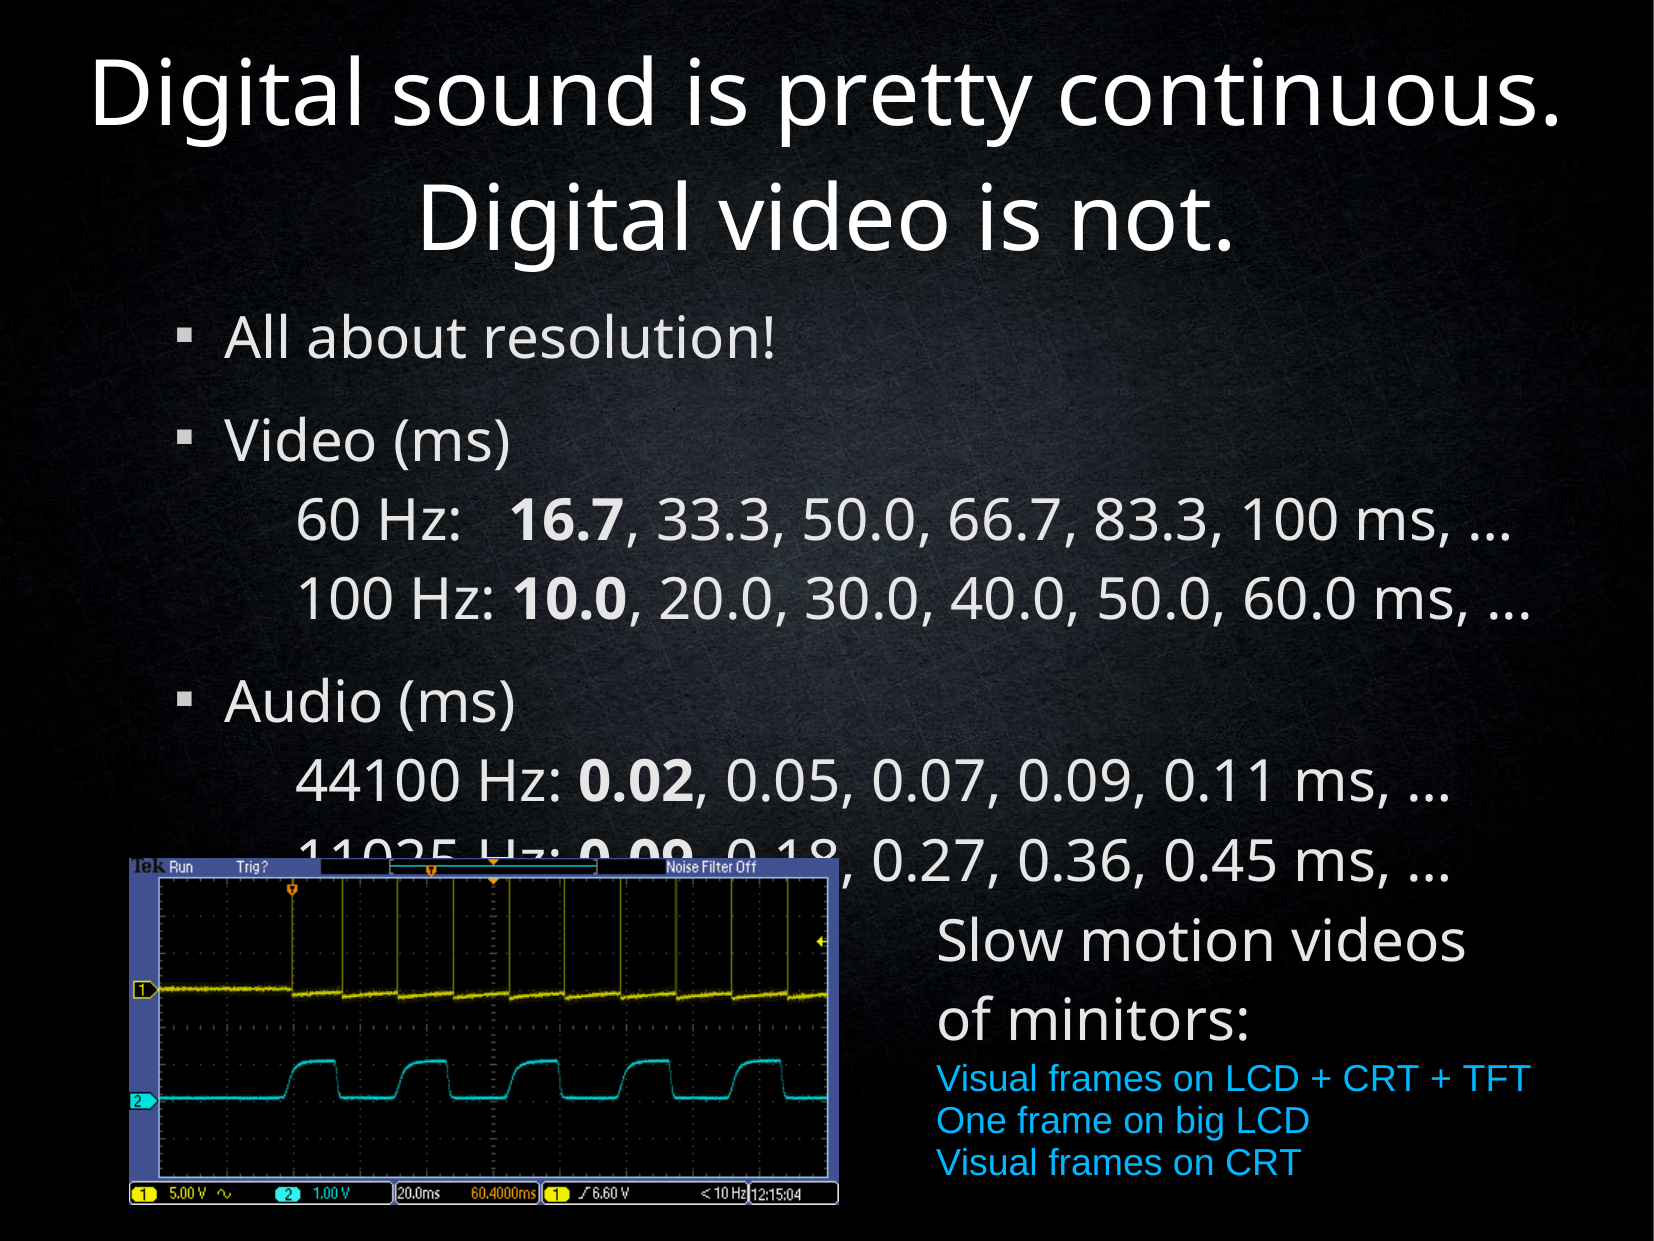

# Digital sound is pretty continuous. Digital video is not.
All about resolution!
Video (ms)
60 Hz: 16.7, 33.3, 50.0, 66.7, 83.3, 100 ms, …
100 Hz: 10.0, 20.0, 30.0, 40.0, 50.0, 60.0 ms, ...
Audio (ms)
44100 Hz: 0.02, 0.05, 0.07, 0.09, 0.11 ms, …
11025 Hz: 0.09, 0.18, 0.27, 0.36, 0.45 ms, …
Slow motion videos
of minitors:
Visual frames on LCD + CRT + TFT
One frame on big LCD
Visual frames on CRT